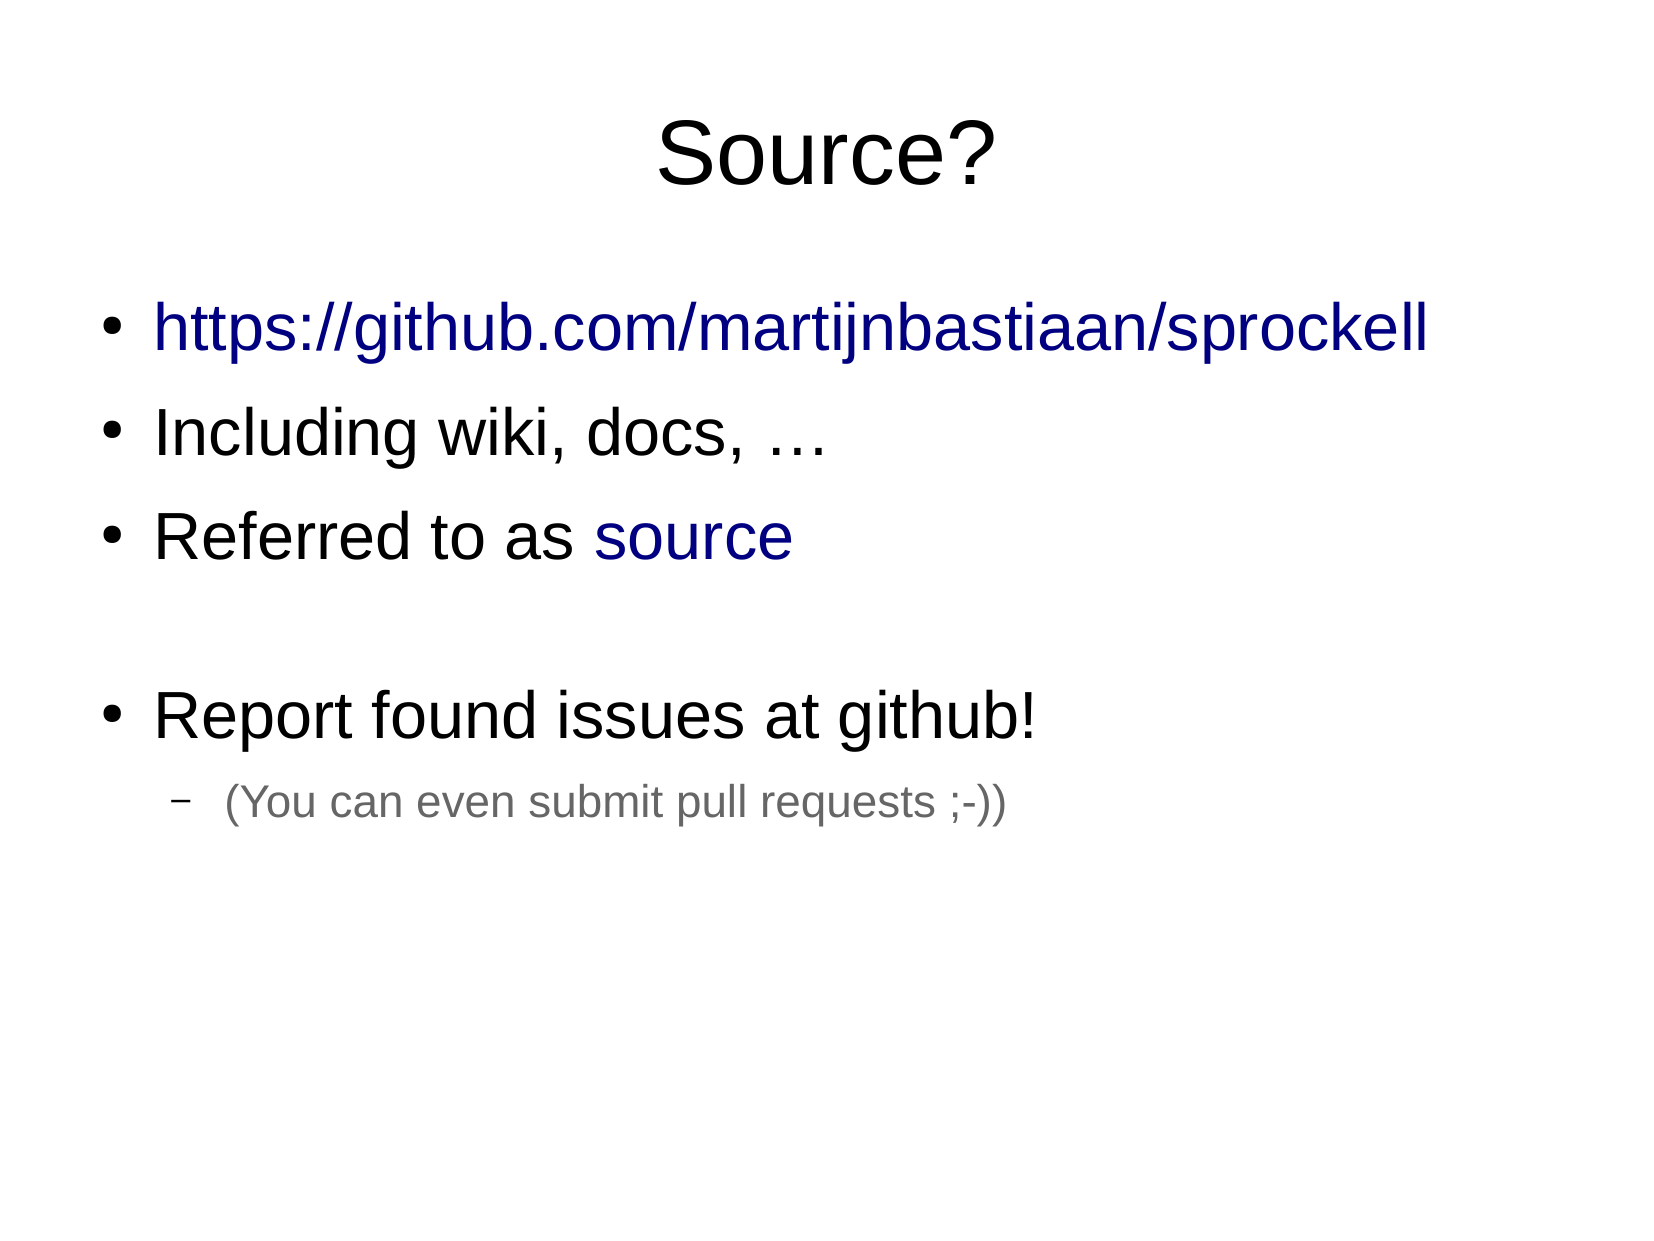

# Source?
https://github.com/martijnbastiaan/sprockell
Including wiki, docs, …
Referred to as source
Report found issues at github!
(You can even submit pull requests ;-))